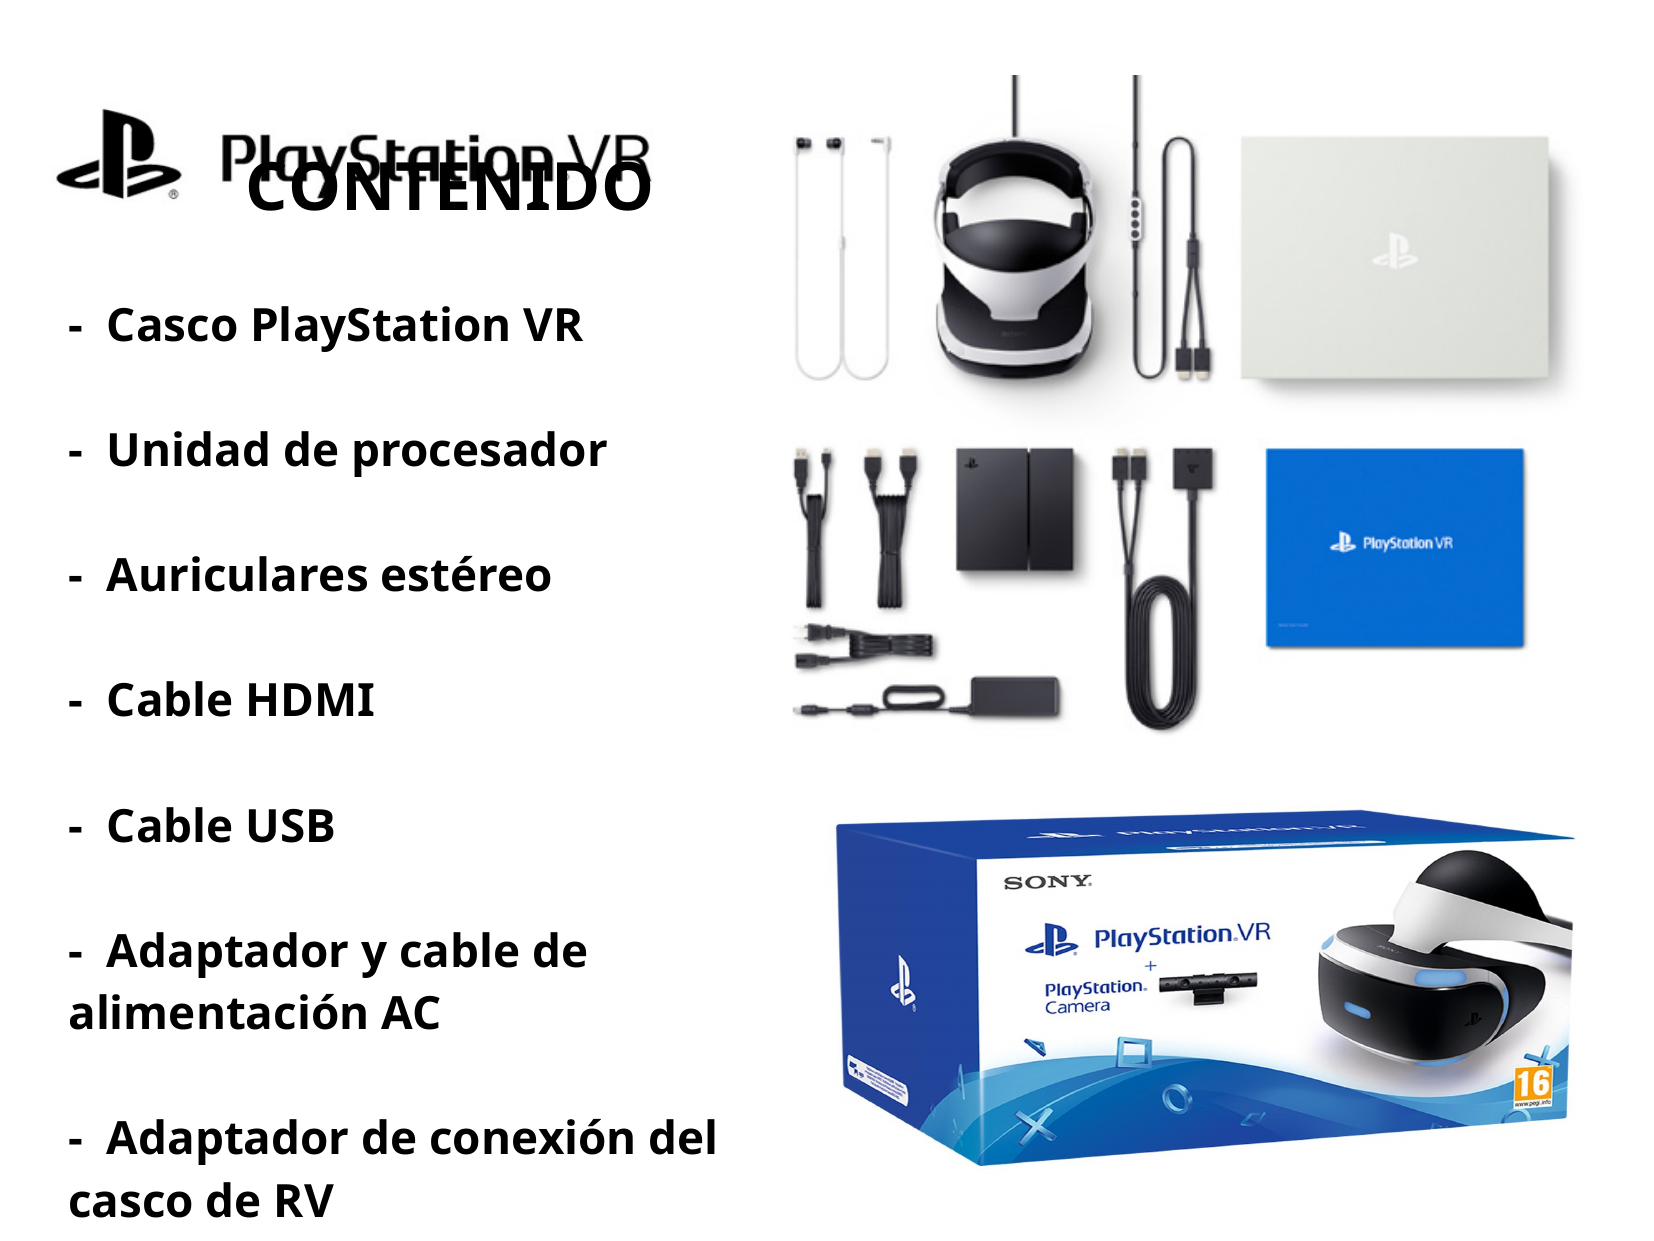

# CONTENIDO
- Casco PlayStation VR
- Unidad de procesador
- Auriculares estéreo
- Cable HDMI
- Cable USB
- Adaptador y cable de alimentación AC
- Adaptador de conexión del casco de RV